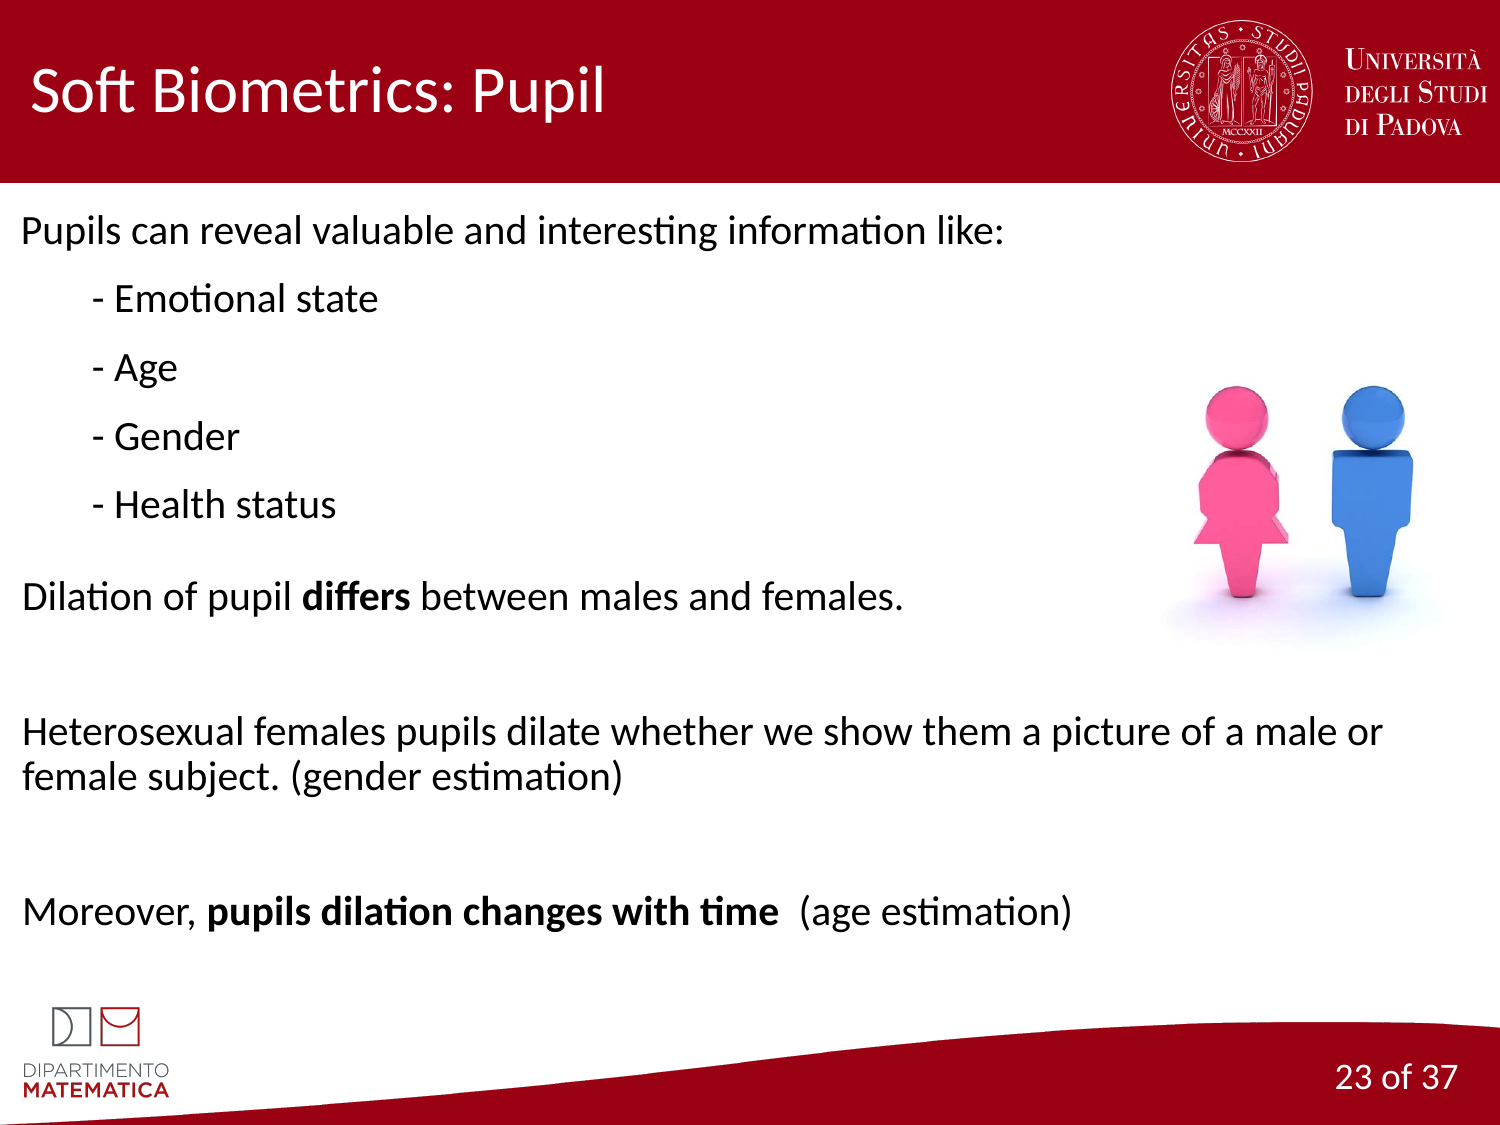

# Soft Biometrics: Pupil
Pupils can reveal valuable and interesting information like:
- Emotional state
- Age
- Gender
- Health status
Dilation of pupil differs between males and females.
Heterosexual females pupils dilate whether we show them a picture of a male or female subject. (gender estimation)
Moreover, pupils dilation changes with time (age estimation)
23 of 37